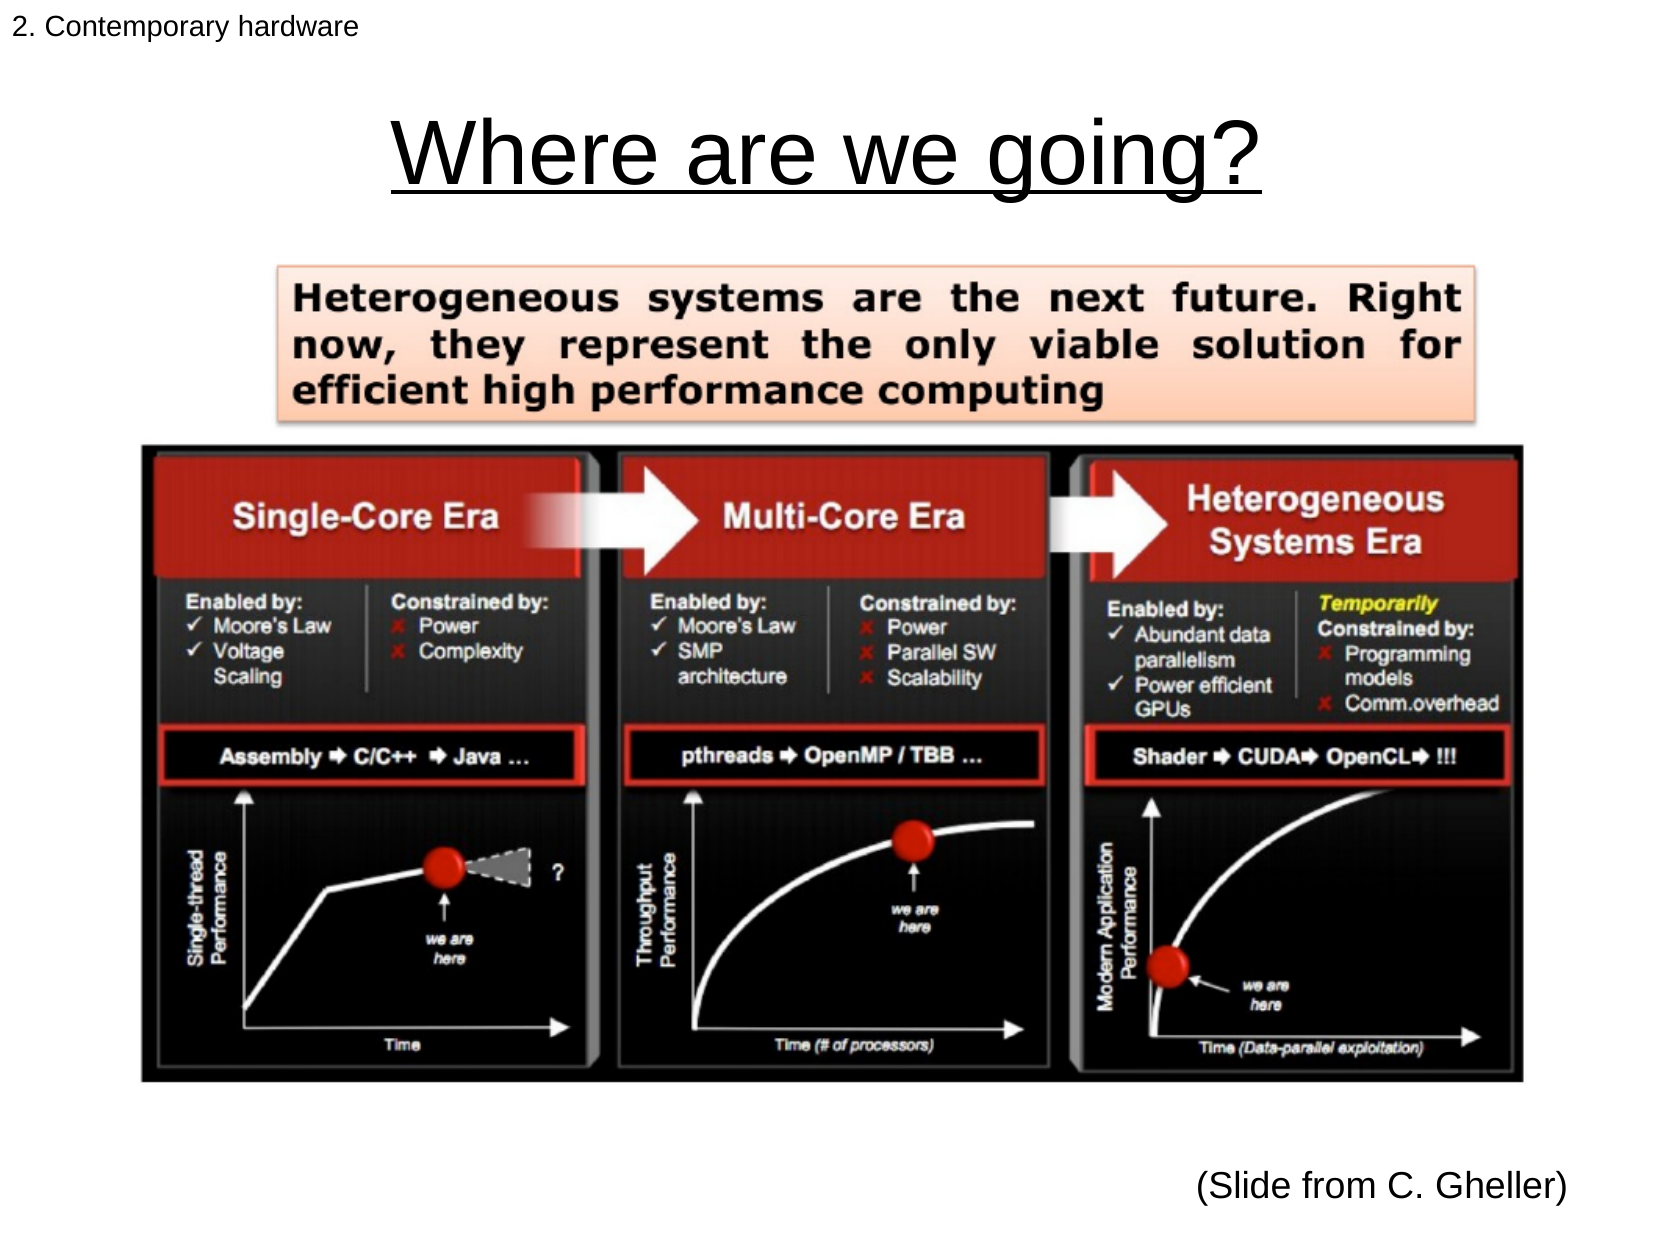

2. Contemporary hardware
# Where are we going?
(Slide from C. Gheller)